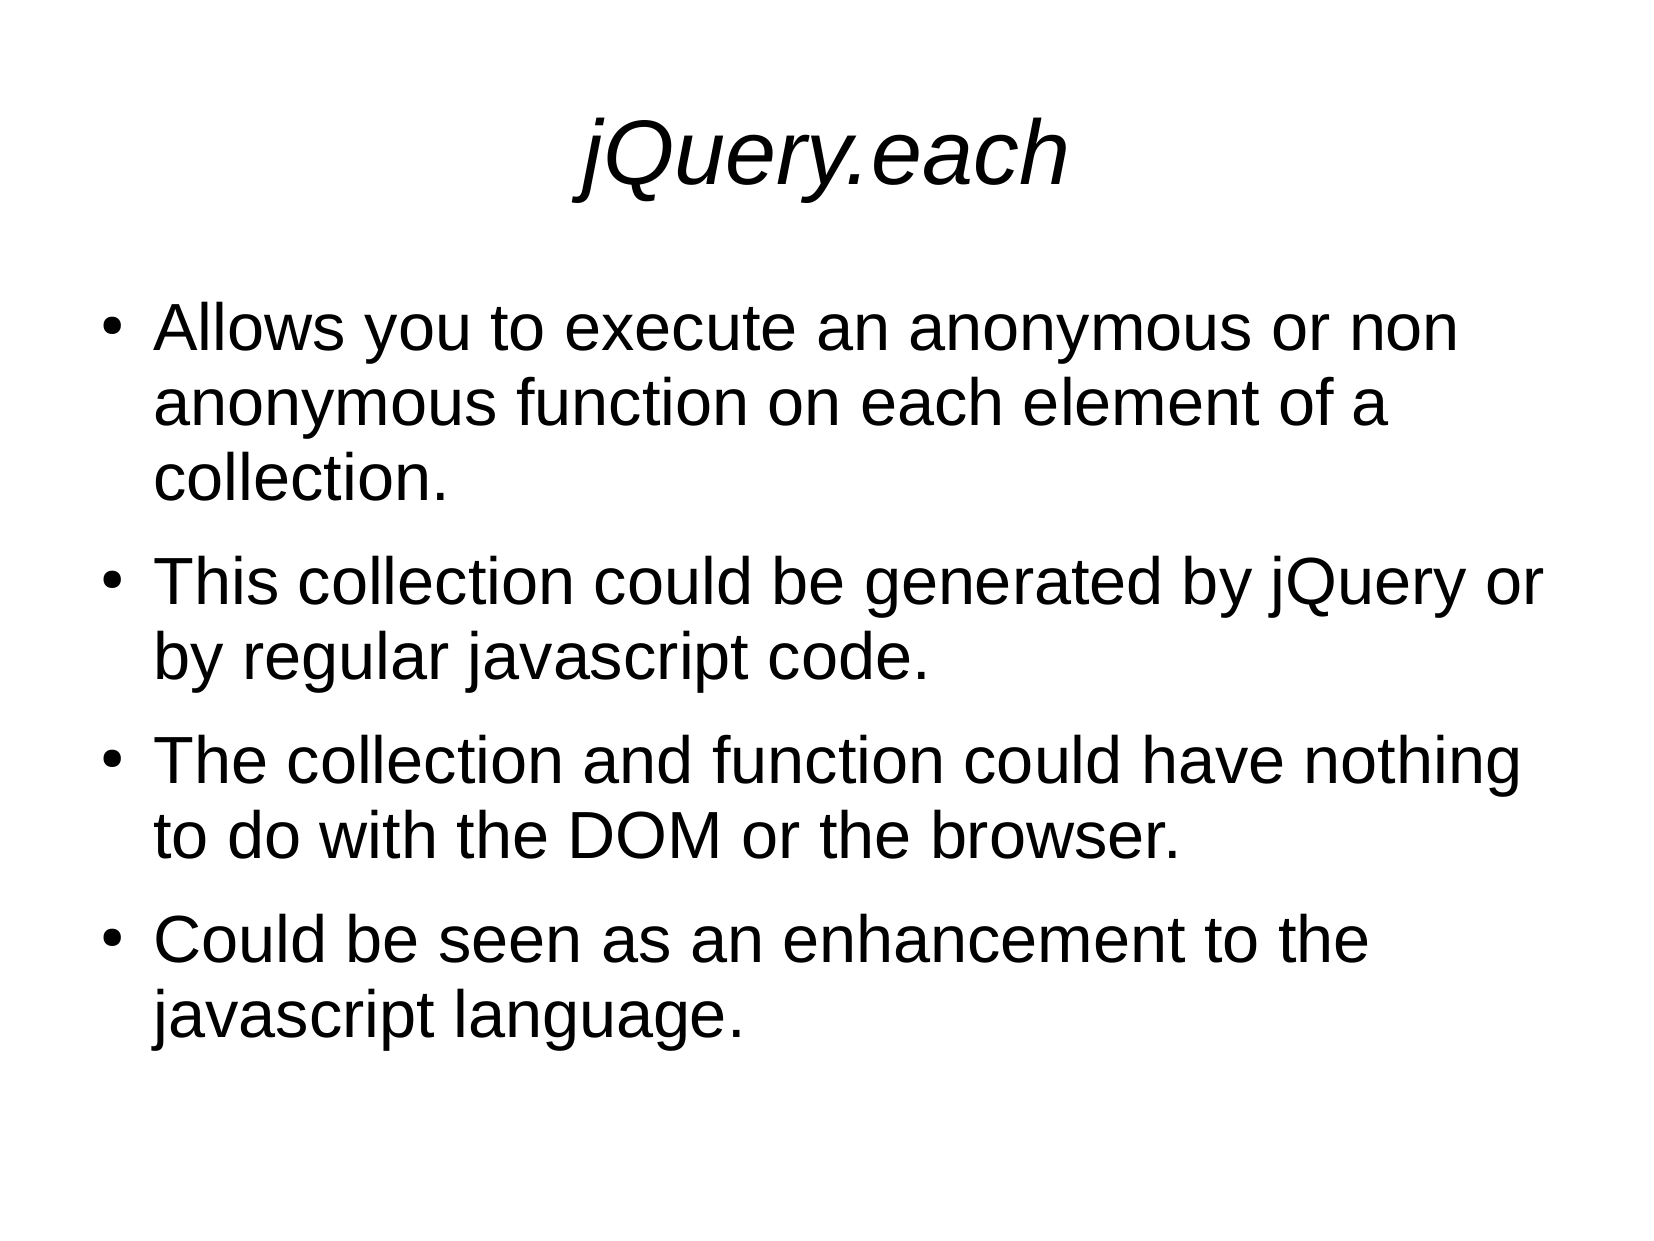

# jQuery.each
Allows you to execute an anonymous or non anonymous function on each element of a collection.
This collection could be generated by jQuery or by regular javascript code.
The collection and function could have nothing to do with the DOM or the browser.
Could be seen as an enhancement to the javascript language.